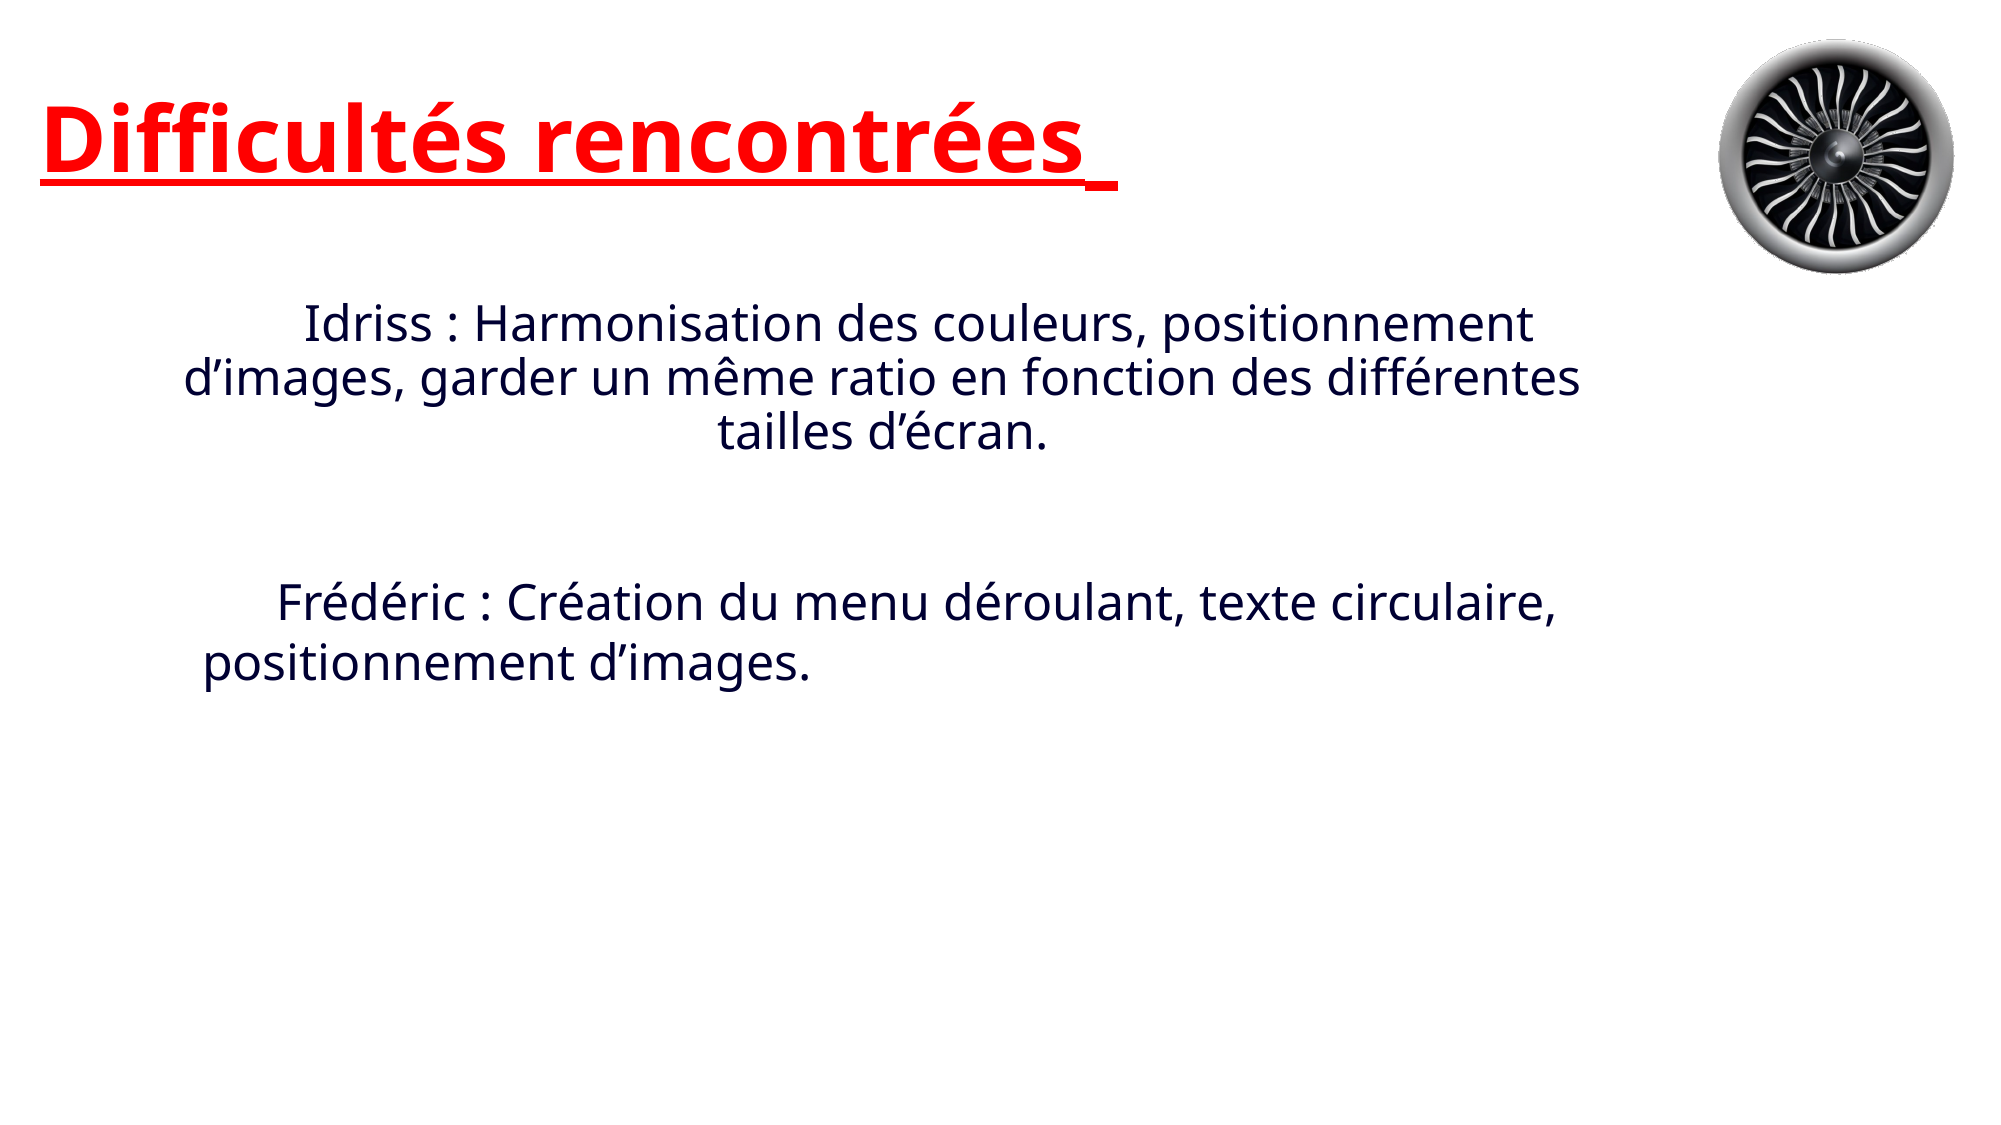

# Difficultés rencontrées
	Idriss : Harmonisation des couleurs, positionnement d’images, garder un même ratio en fonction des différentes tailles d’écran.
	Frédéric : Création du menu déroulant, texte circulaire, positionnement d’images.